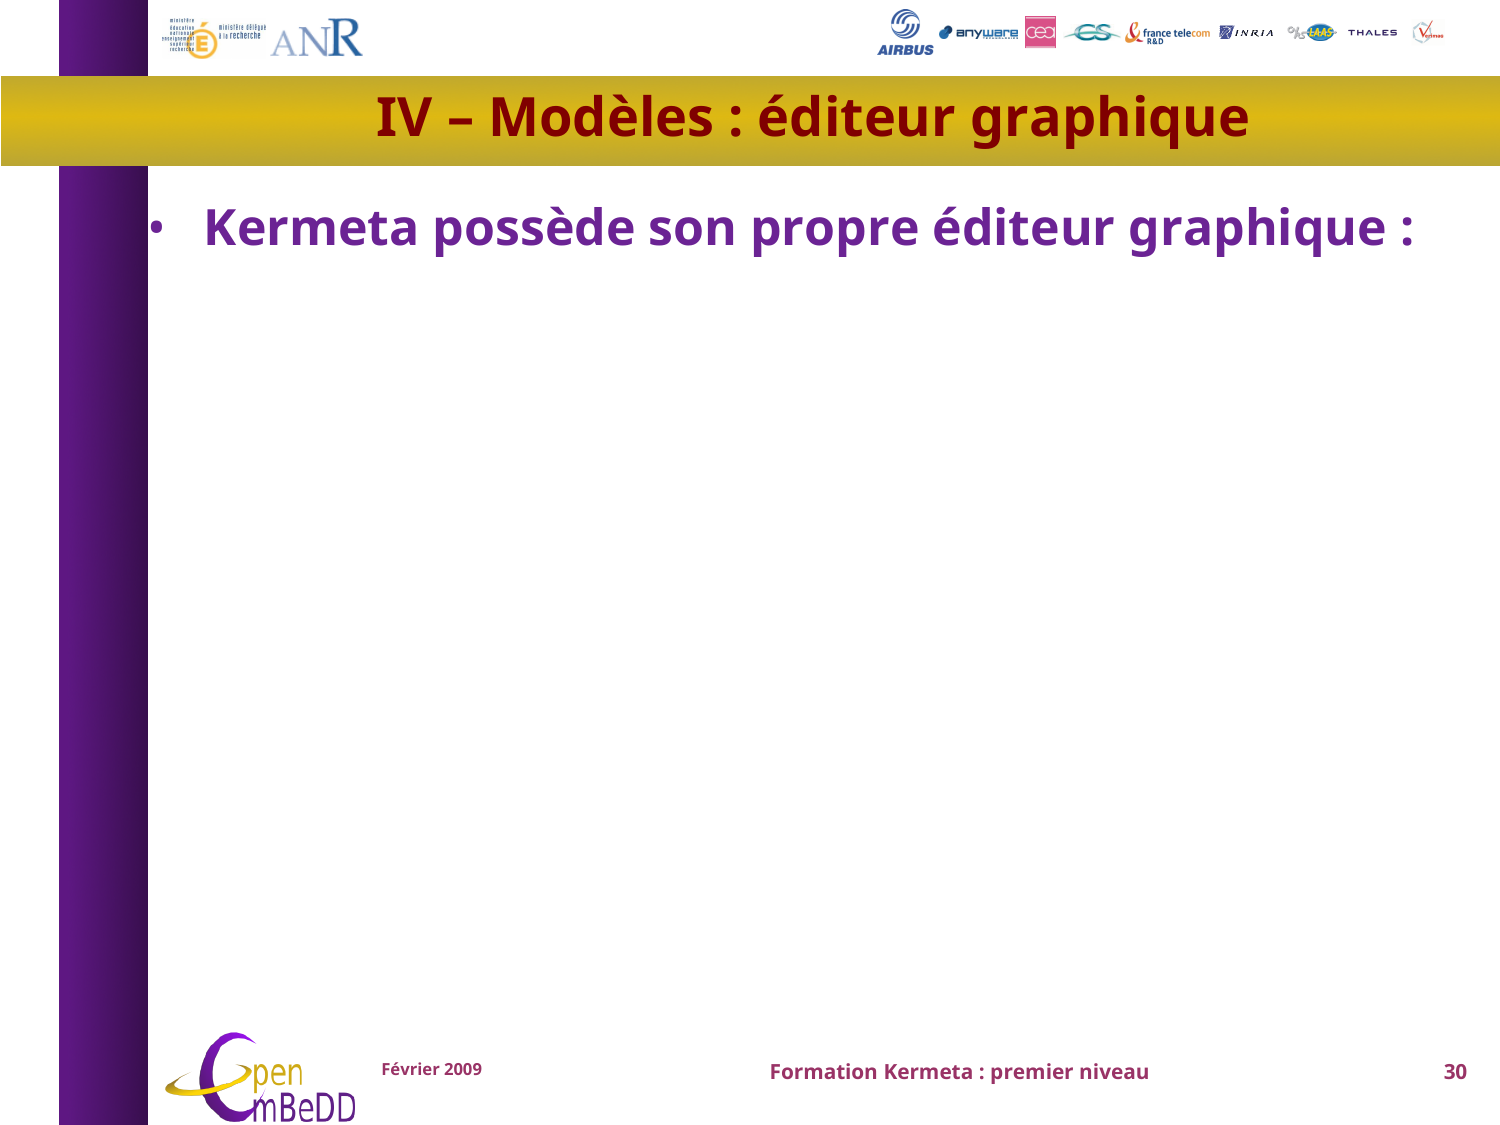

# IV – Modèles : éditeur graphique
Kermeta possède son propre éditeur graphique :
Pied de page
Pied de page fixe
30